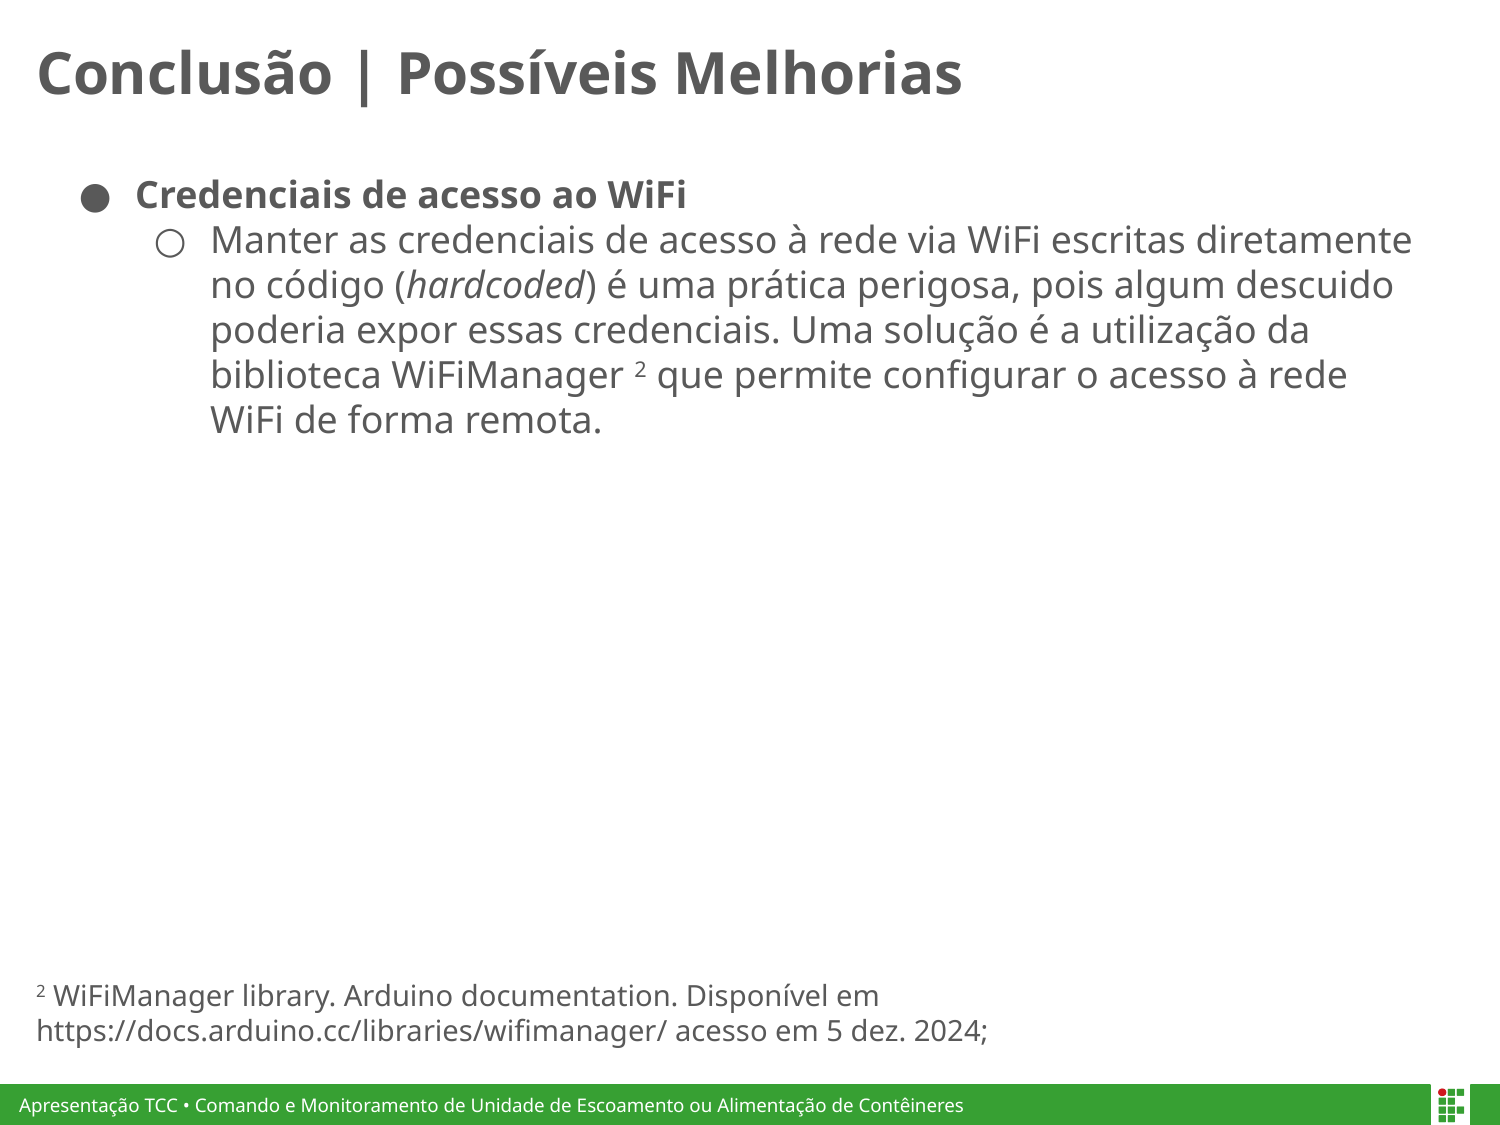

Conclusão | Possíveis Melhorias
Credenciais de acesso ao WiFi
Manter as credenciais de acesso à rede via WiFi escritas diretamente no código (hardcoded) é uma prática perigosa, pois algum descuido poderia expor essas credenciais. Uma solução é a utilização da biblioteca WiFiManager 2 que permite configurar o acesso à rede WiFi de forma remota.
2 WiFiManager library. Arduino documentation. Disponível em https://docs.arduino.cc/libraries/wifimanager/ acesso em 5 dez. 2024;
Apresentação TCC • Comando e Monitoramento de Unidade de Escoamento ou Alimentação de Contêineres